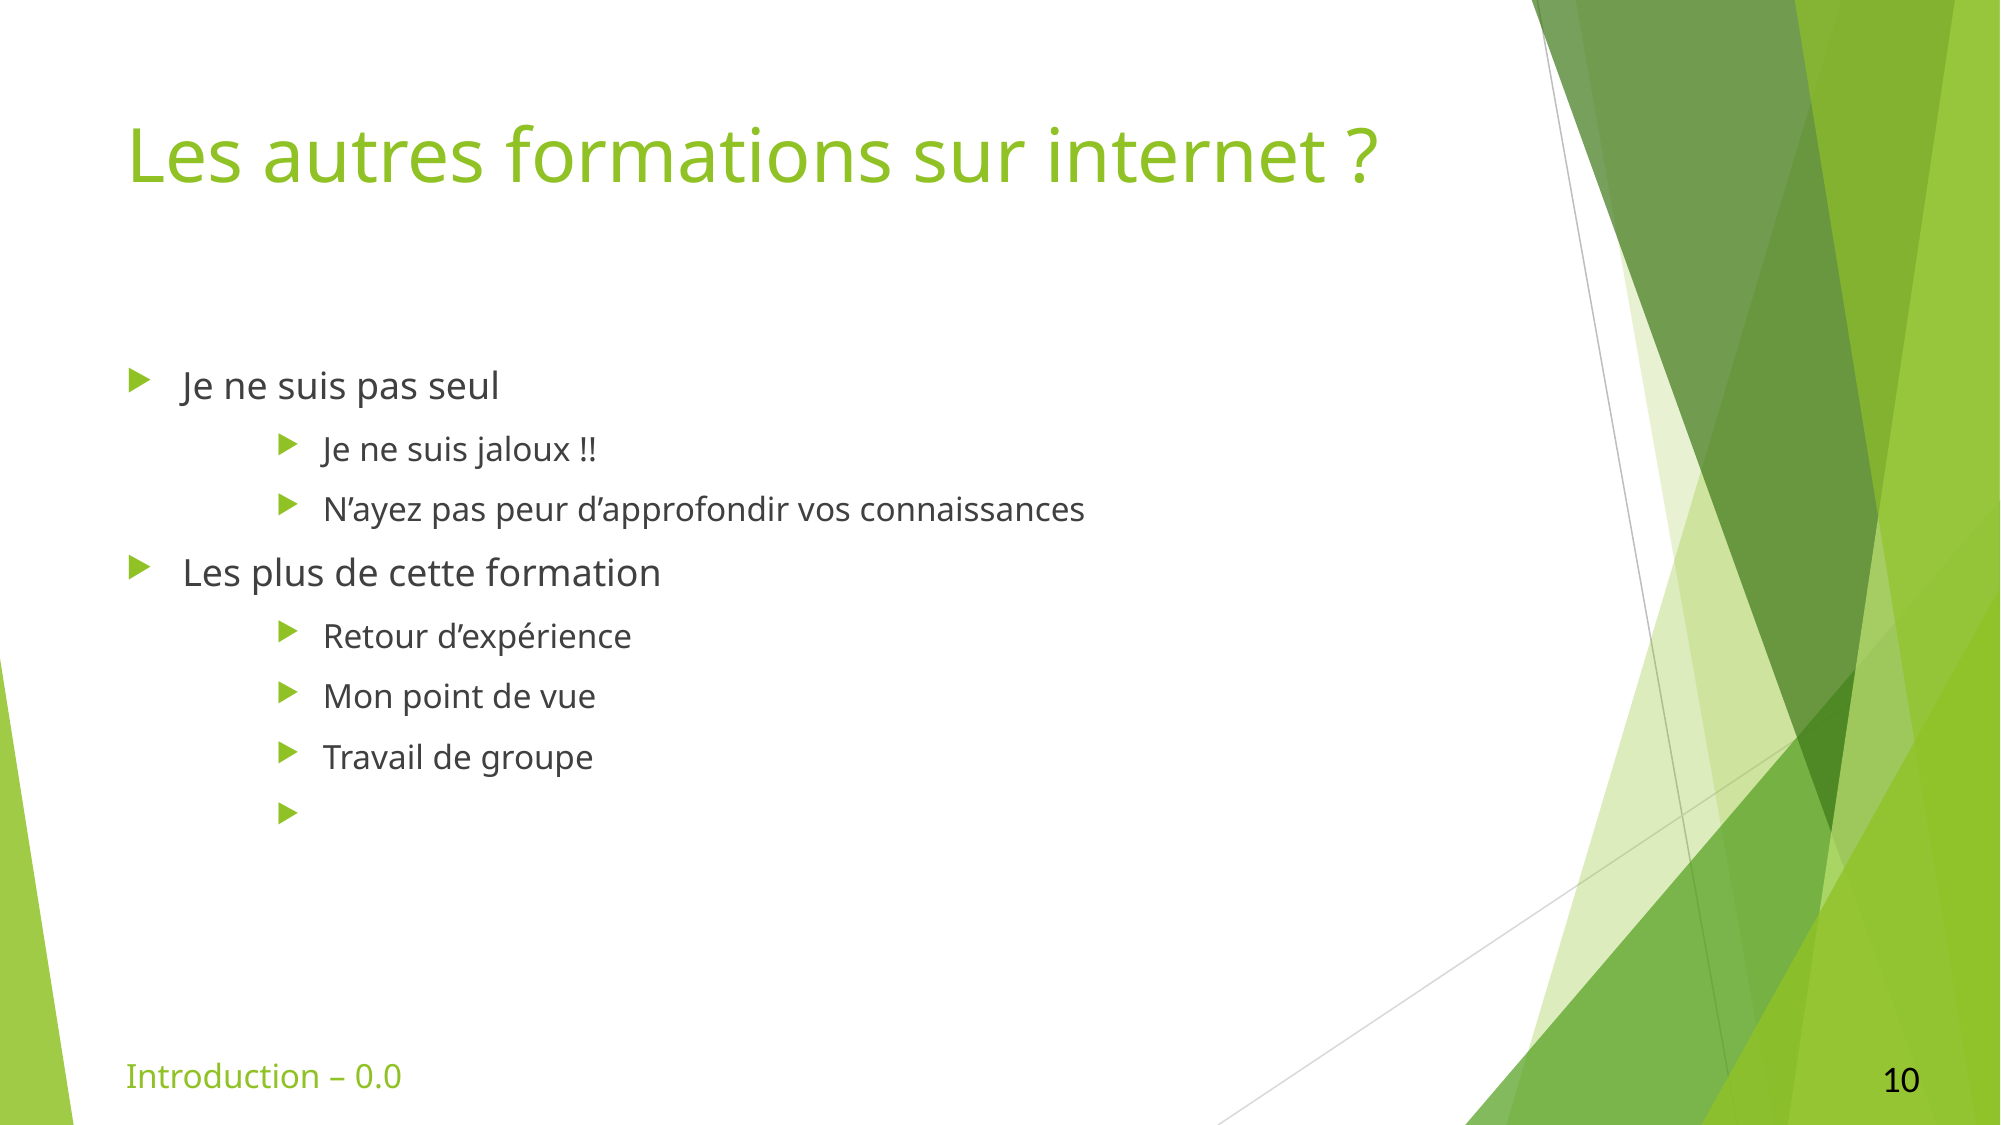

# Les autres formations sur internet ?
Je ne suis pas seul
Je ne suis jaloux !!
N’ayez pas peur d’approfondir vos connaissances
Les plus de cette formation
Retour d’expérience
Mon point de vue
Travail de groupe
Introduction – 0.0